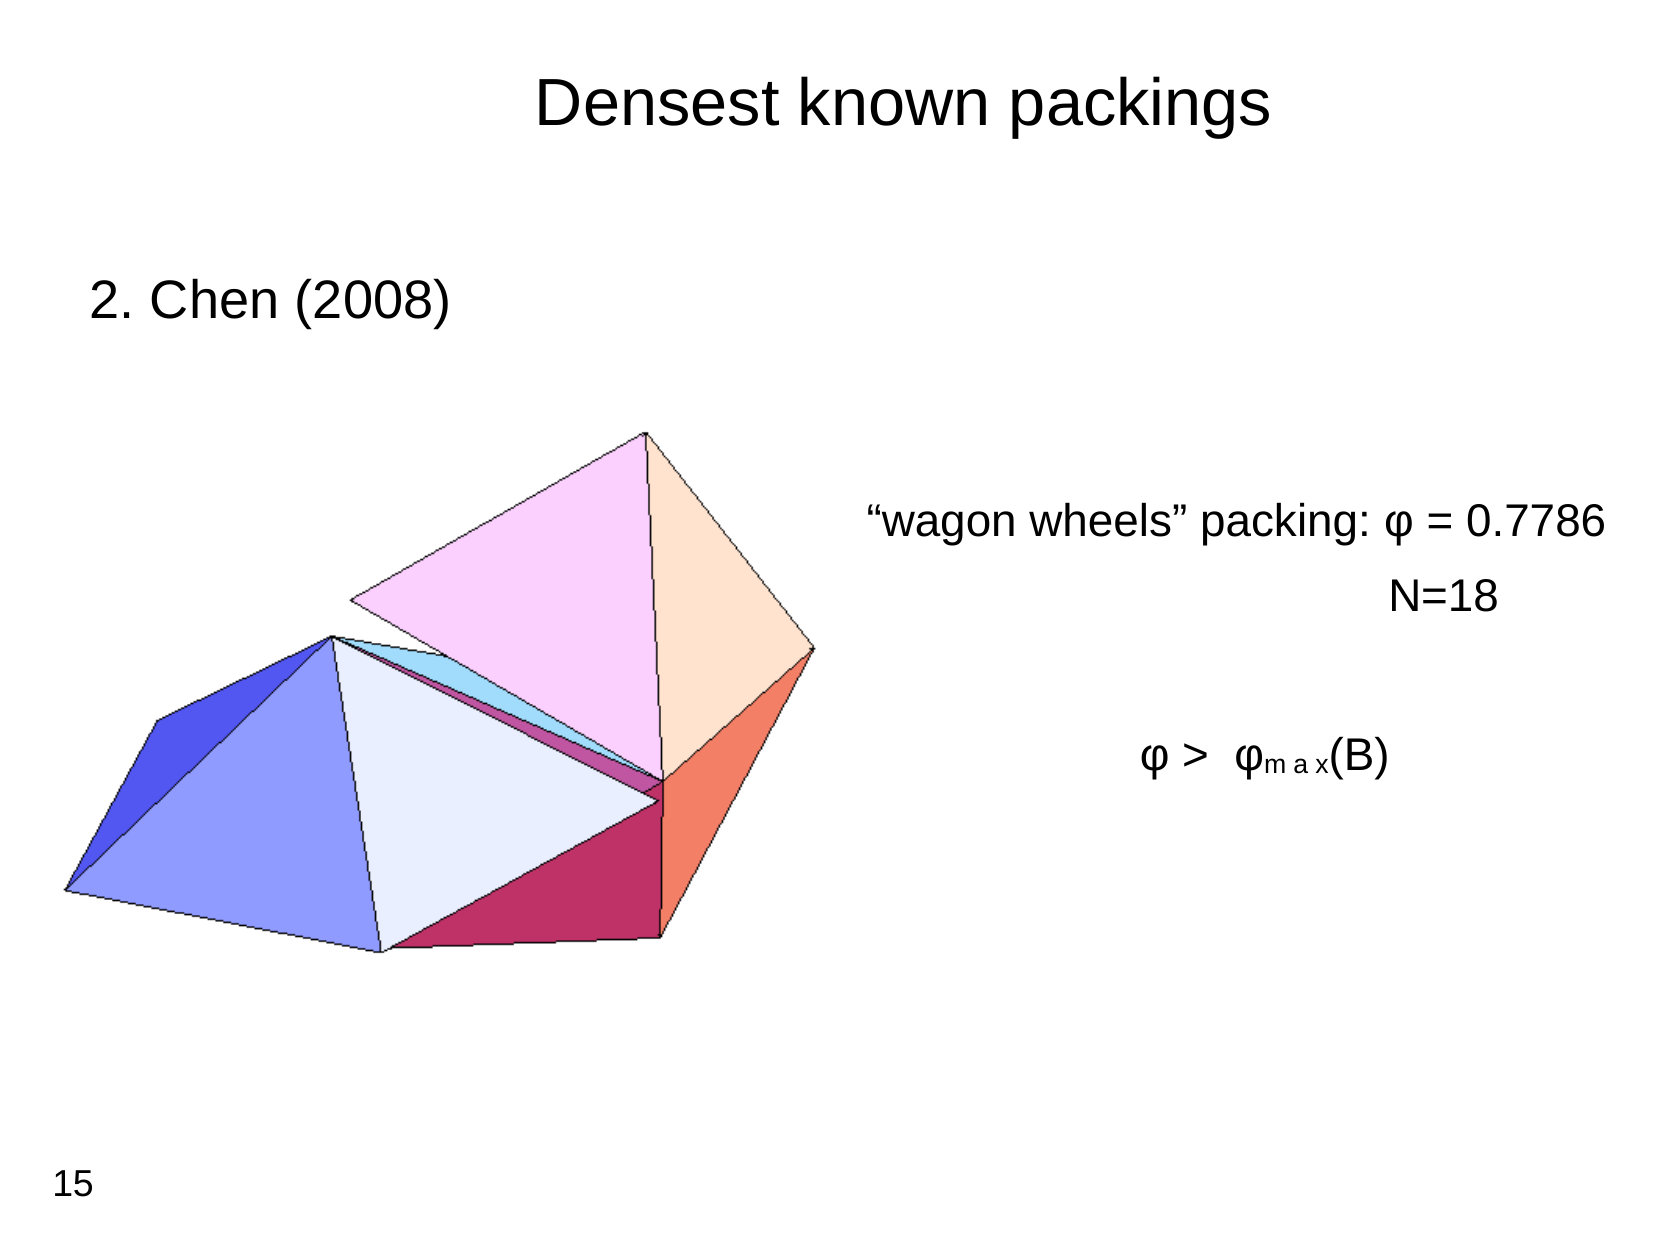

Densest known packings
2. Chen (2008)
“wagon wheels” packing: φ = 0.7786
N=18
φ > φm a x(B)
15